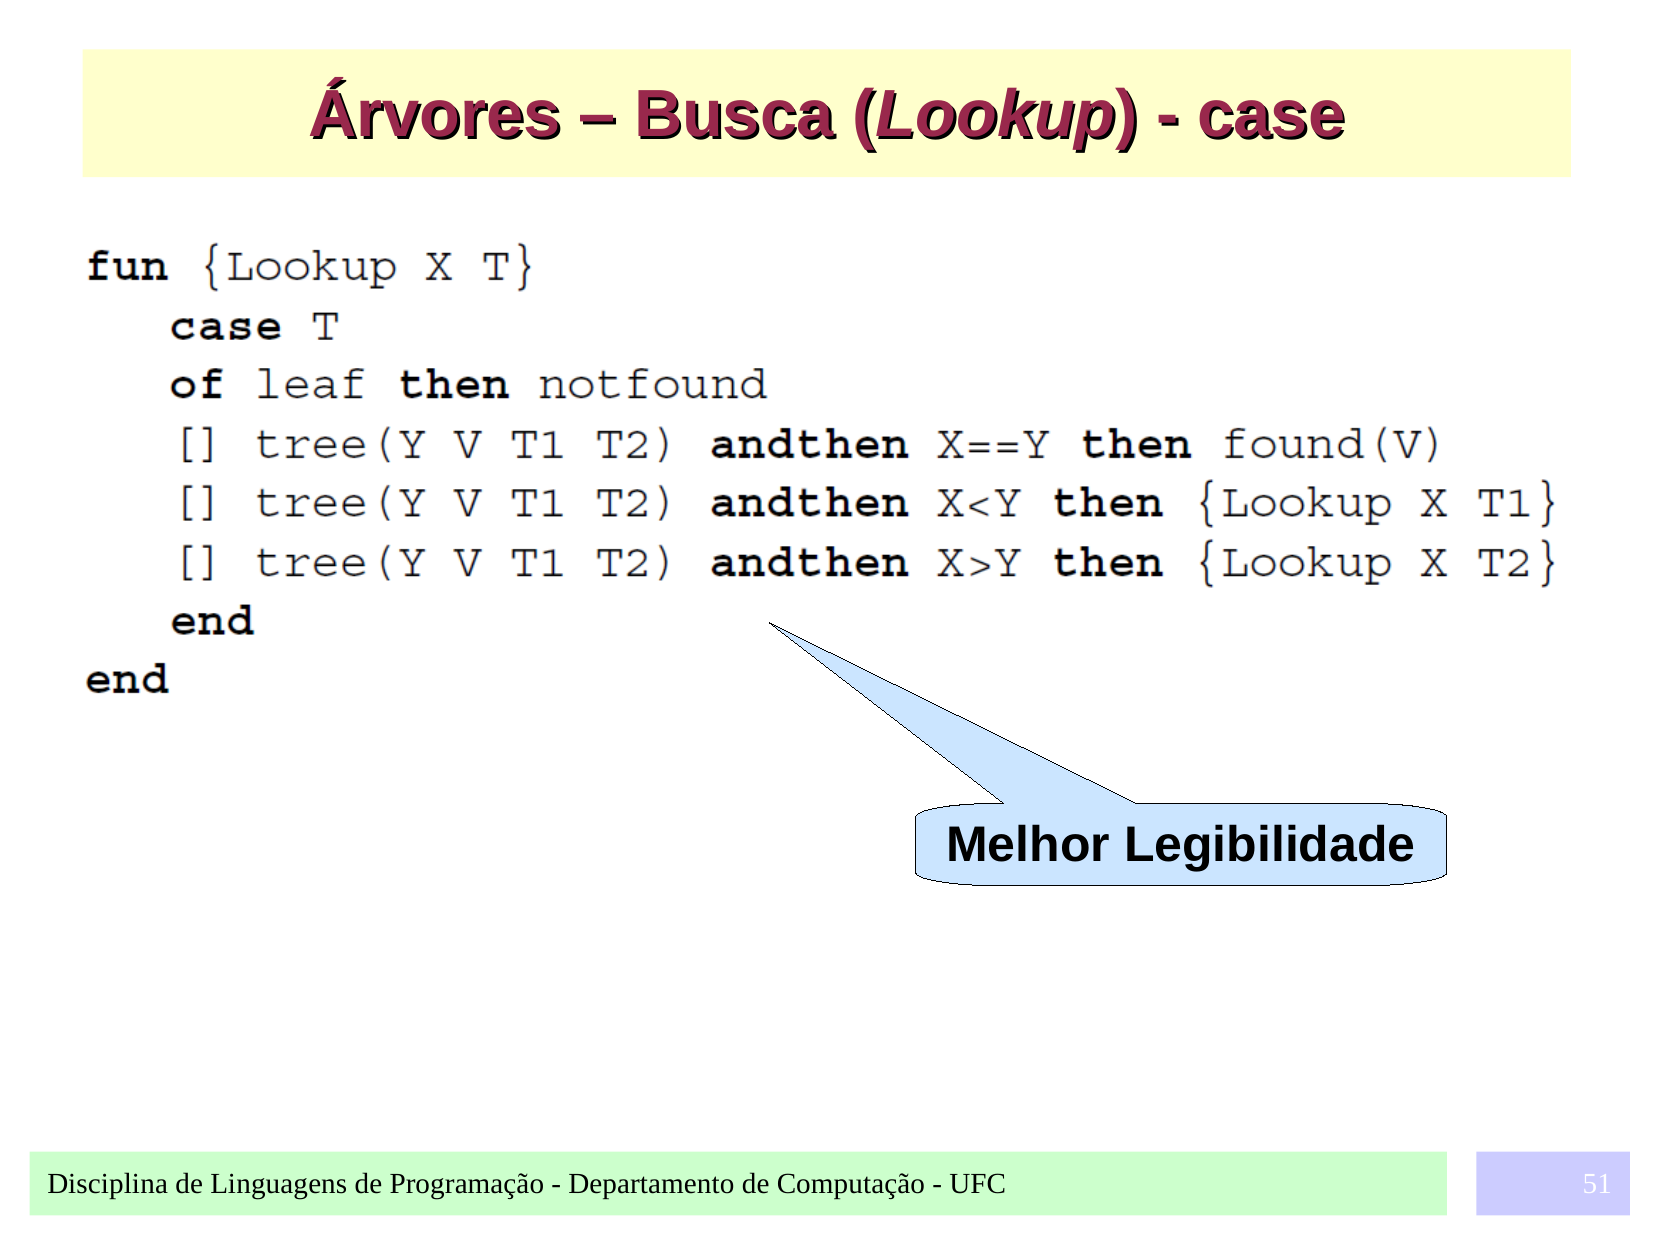

# Árvores – Busca (Lookup) - case
Melhor Legibilidade
Disciplina de Linguagens de Programação - Departamento de Computação - UFC
51